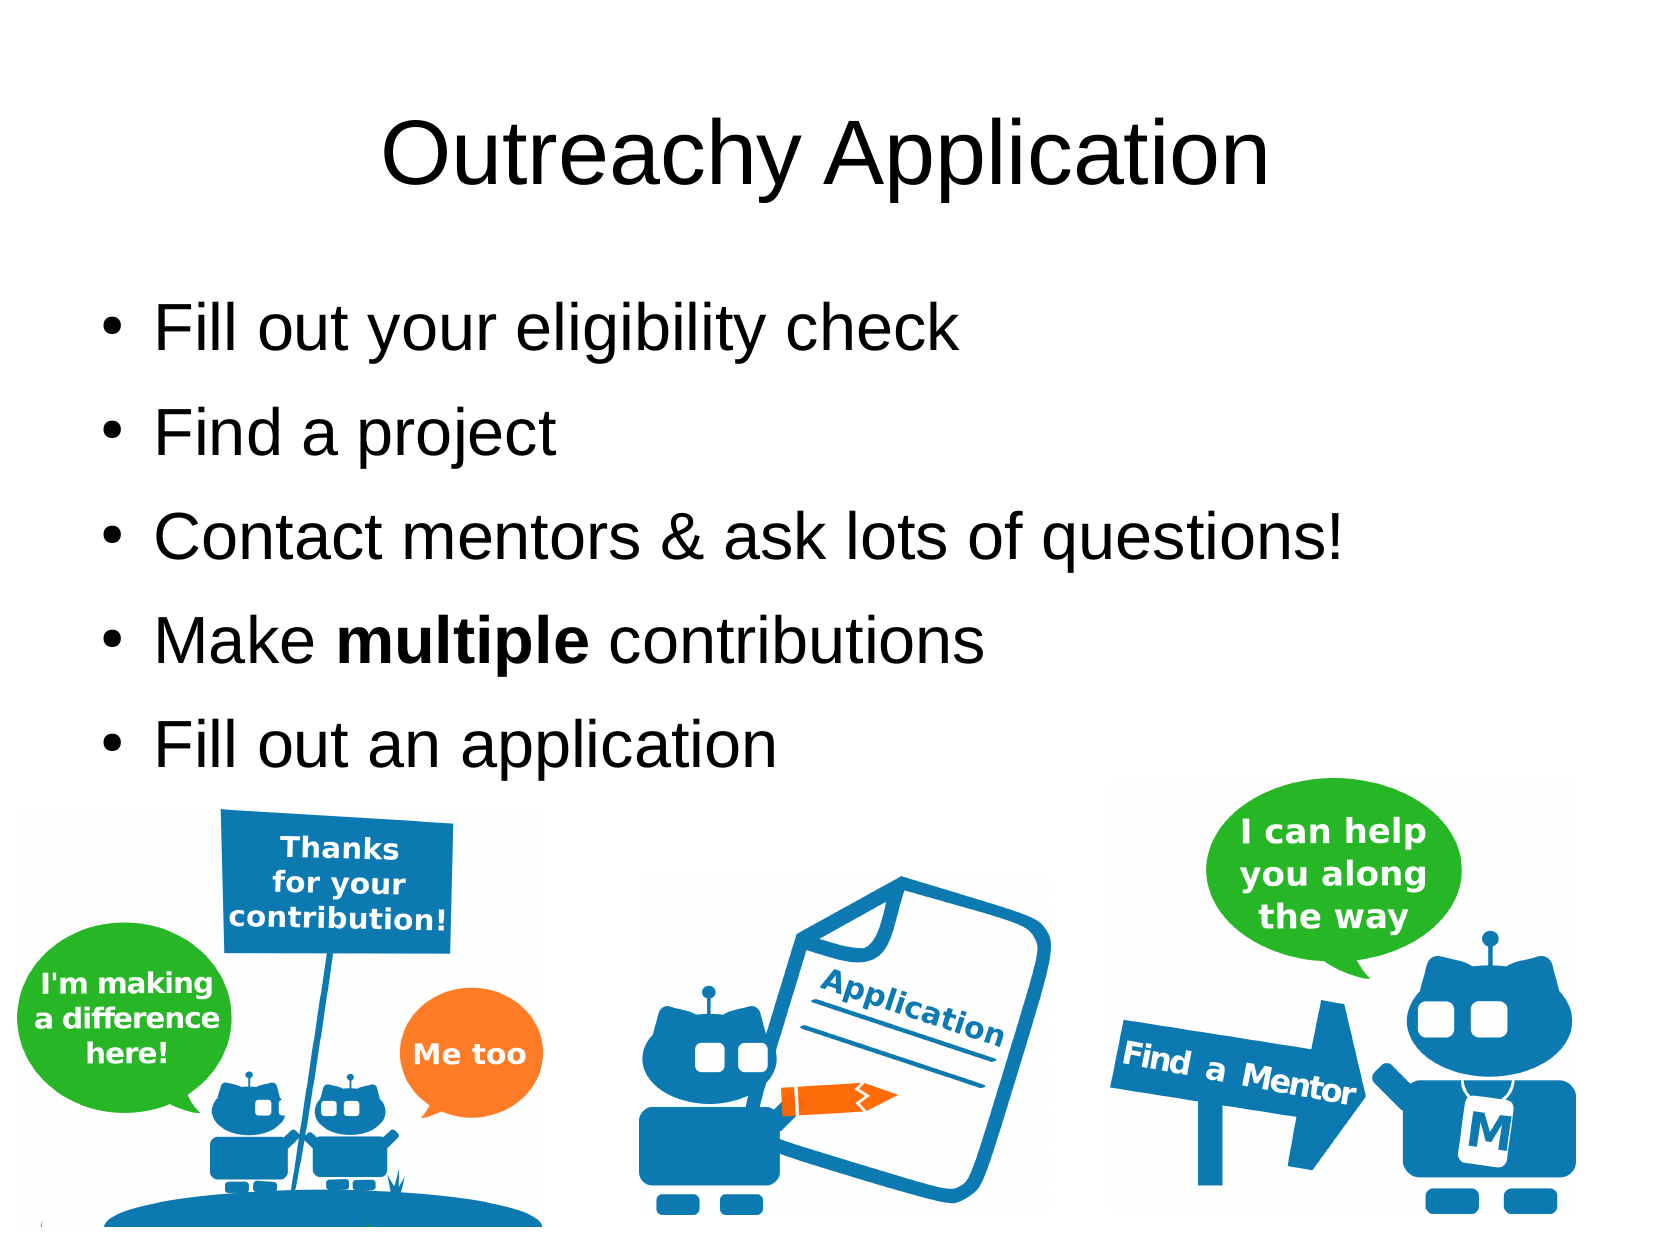

# Outreachy Application
Fill out your eligibility check
Find a project
Contact mentors & ask lots of questions!
Make multiple contributions
Fill out an application